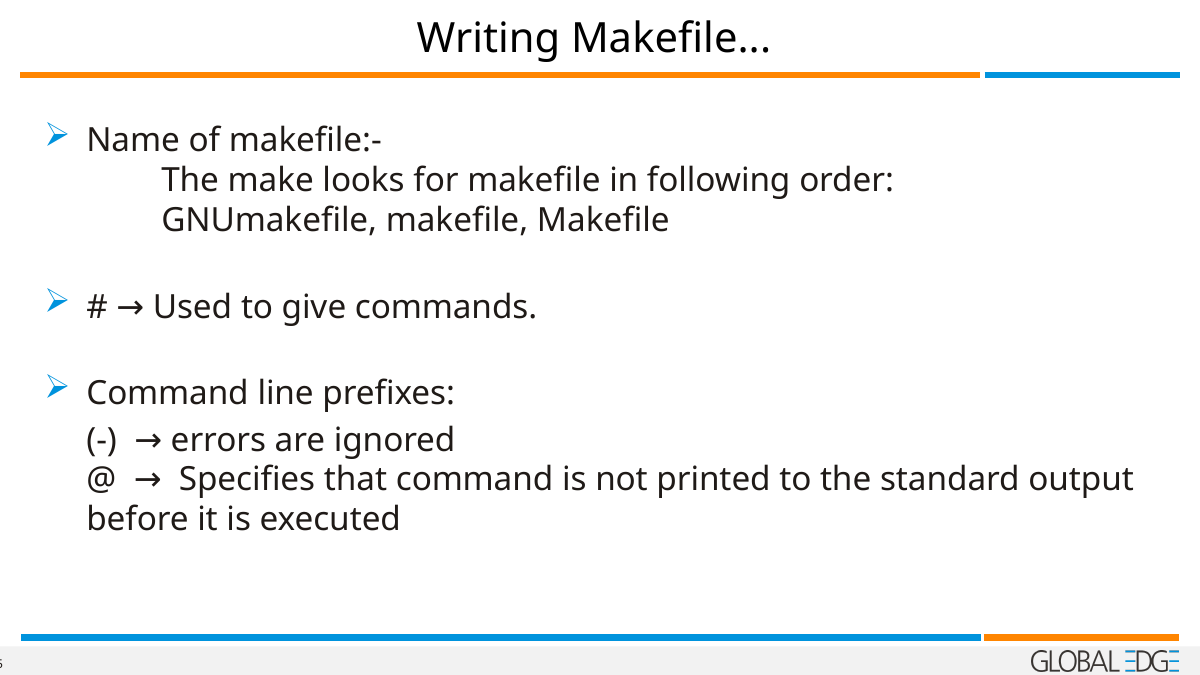

Writing Makefile...
# Name of makefile:- The make looks for makefile in following order: GNUmakefile, makefile, Makefile
# → Used to give commands.
Command line prefixes:
(-) → errors are ignored
@ → Specifies that command is not printed to the standard output before it is executed